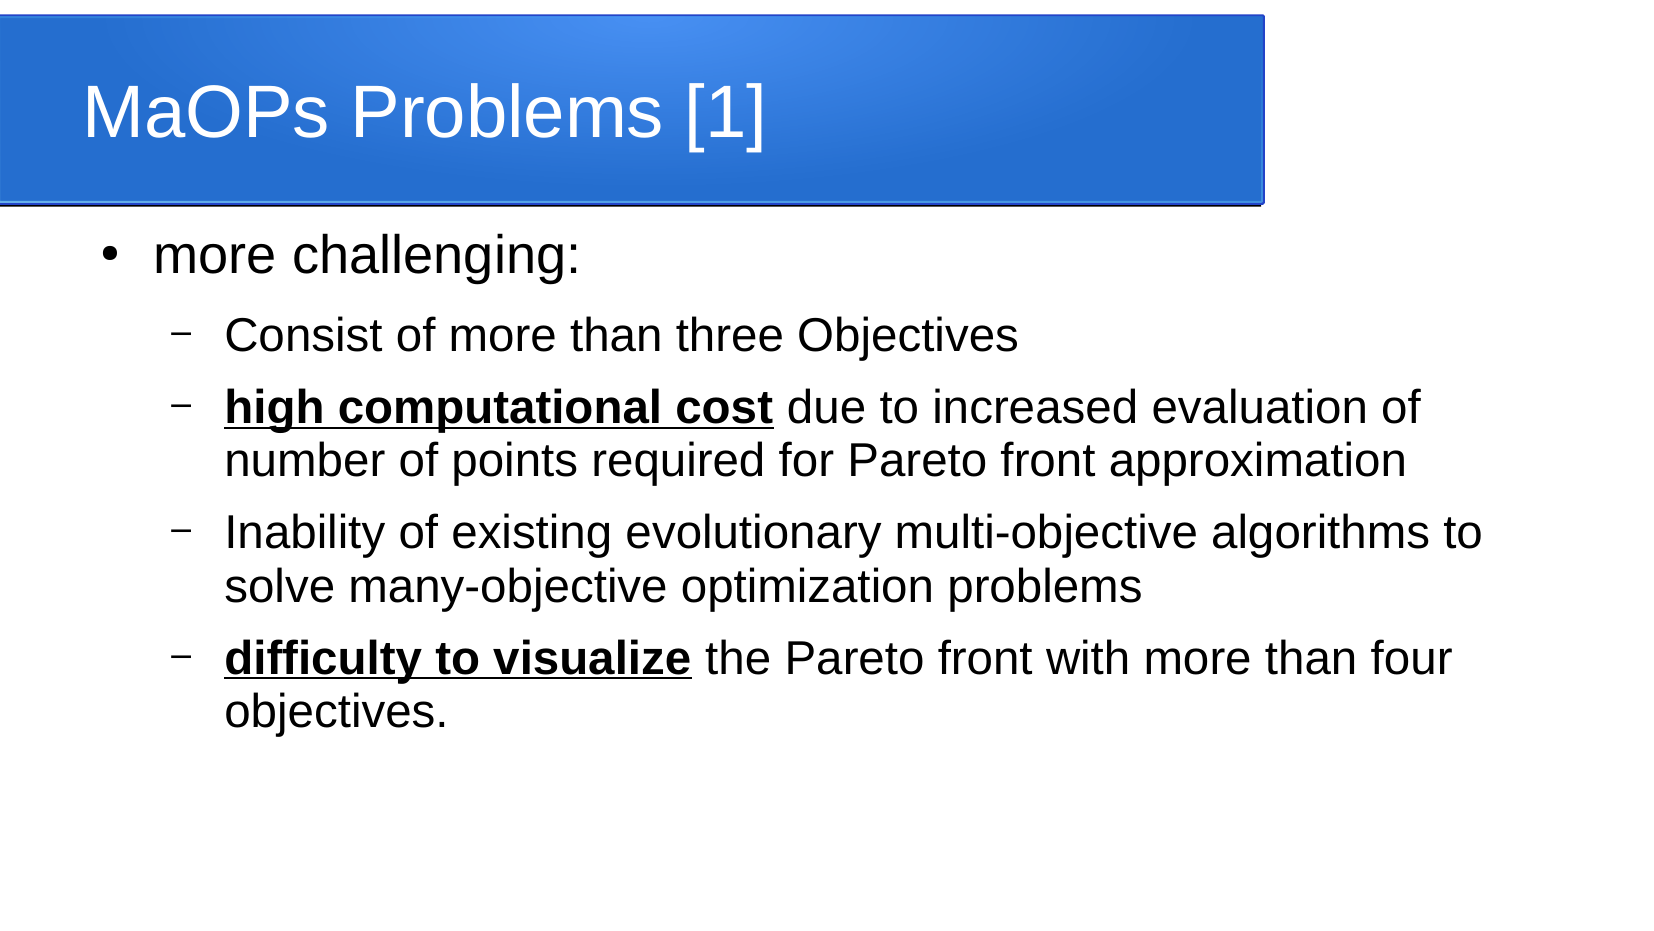

# MaOPs Problems [1]
more challenging:
Consist of more than three Objectives
high computational cost due to increased evaluation of number of points required for Pareto front approximation
Inability of existing evolutionary multi-objective algorithms to solve many-objective optimization problems
difficulty to visualize the Pareto front with more than four objectives.